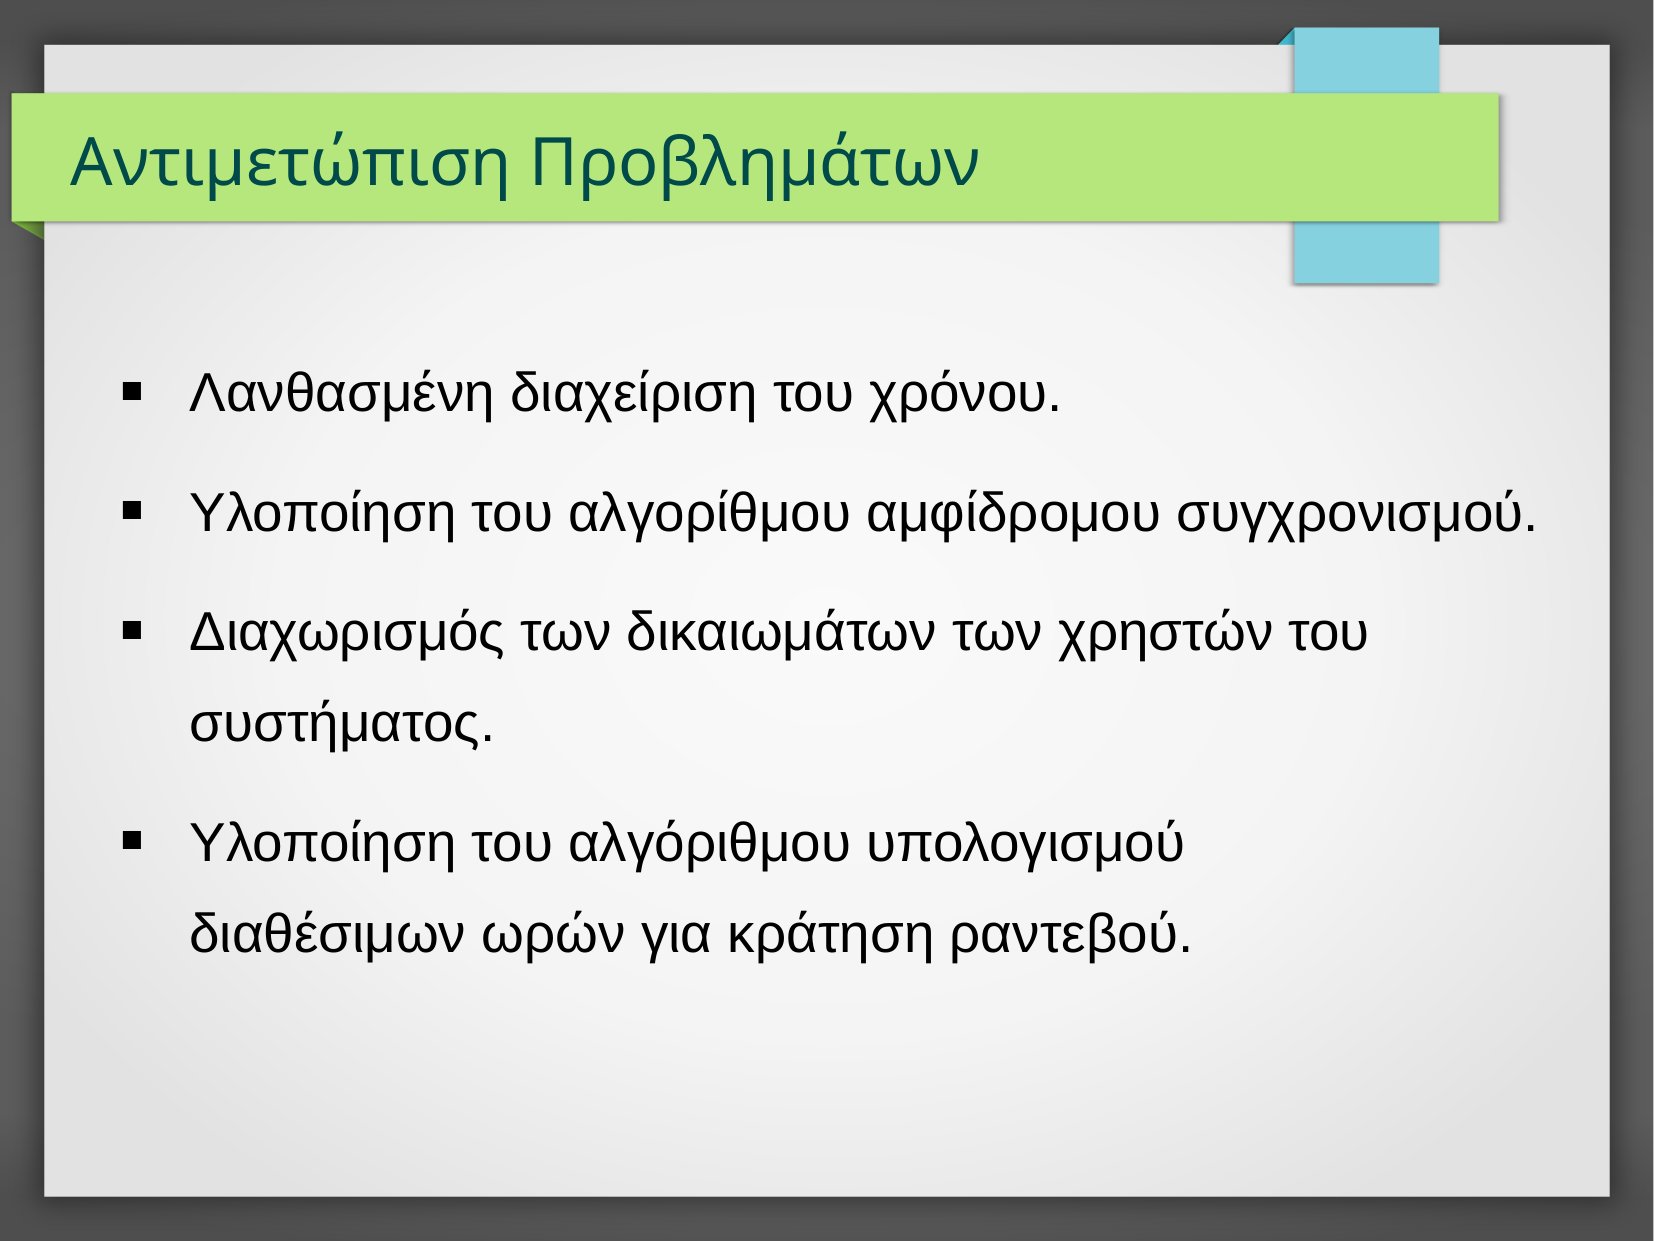

# Αντιμετώπιση Προβλημάτων
Λανθασμένη διαχείριση του χρόνου.
Υλοποίηση του αλγορίθμου αμφίδρομου συγχρονισμού.
Διαχωρισμός των δικαιωμάτων των χρηστών του συστήματος.
Υλοποίηση του αλγόριθμου υπολογισμού
διαθέσιμων ωρών για κράτηση ραντεβού.